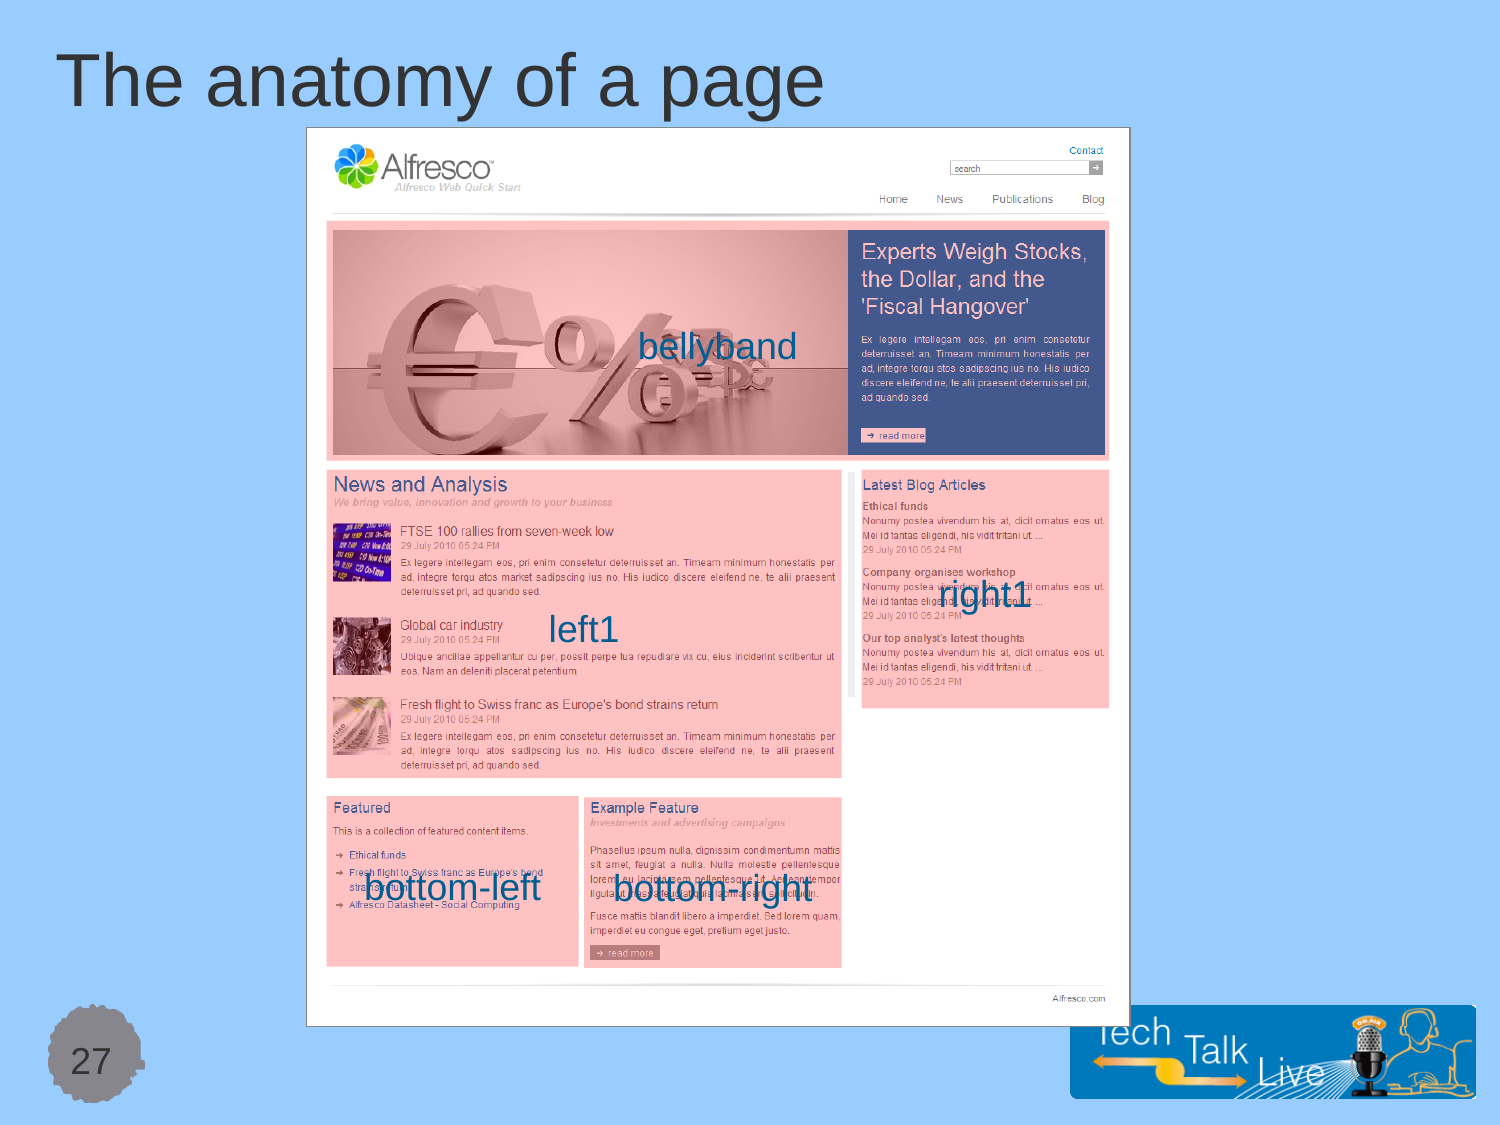

# The anatomy of a page
bellyband
left1
right1
bottom-left
bottom-right